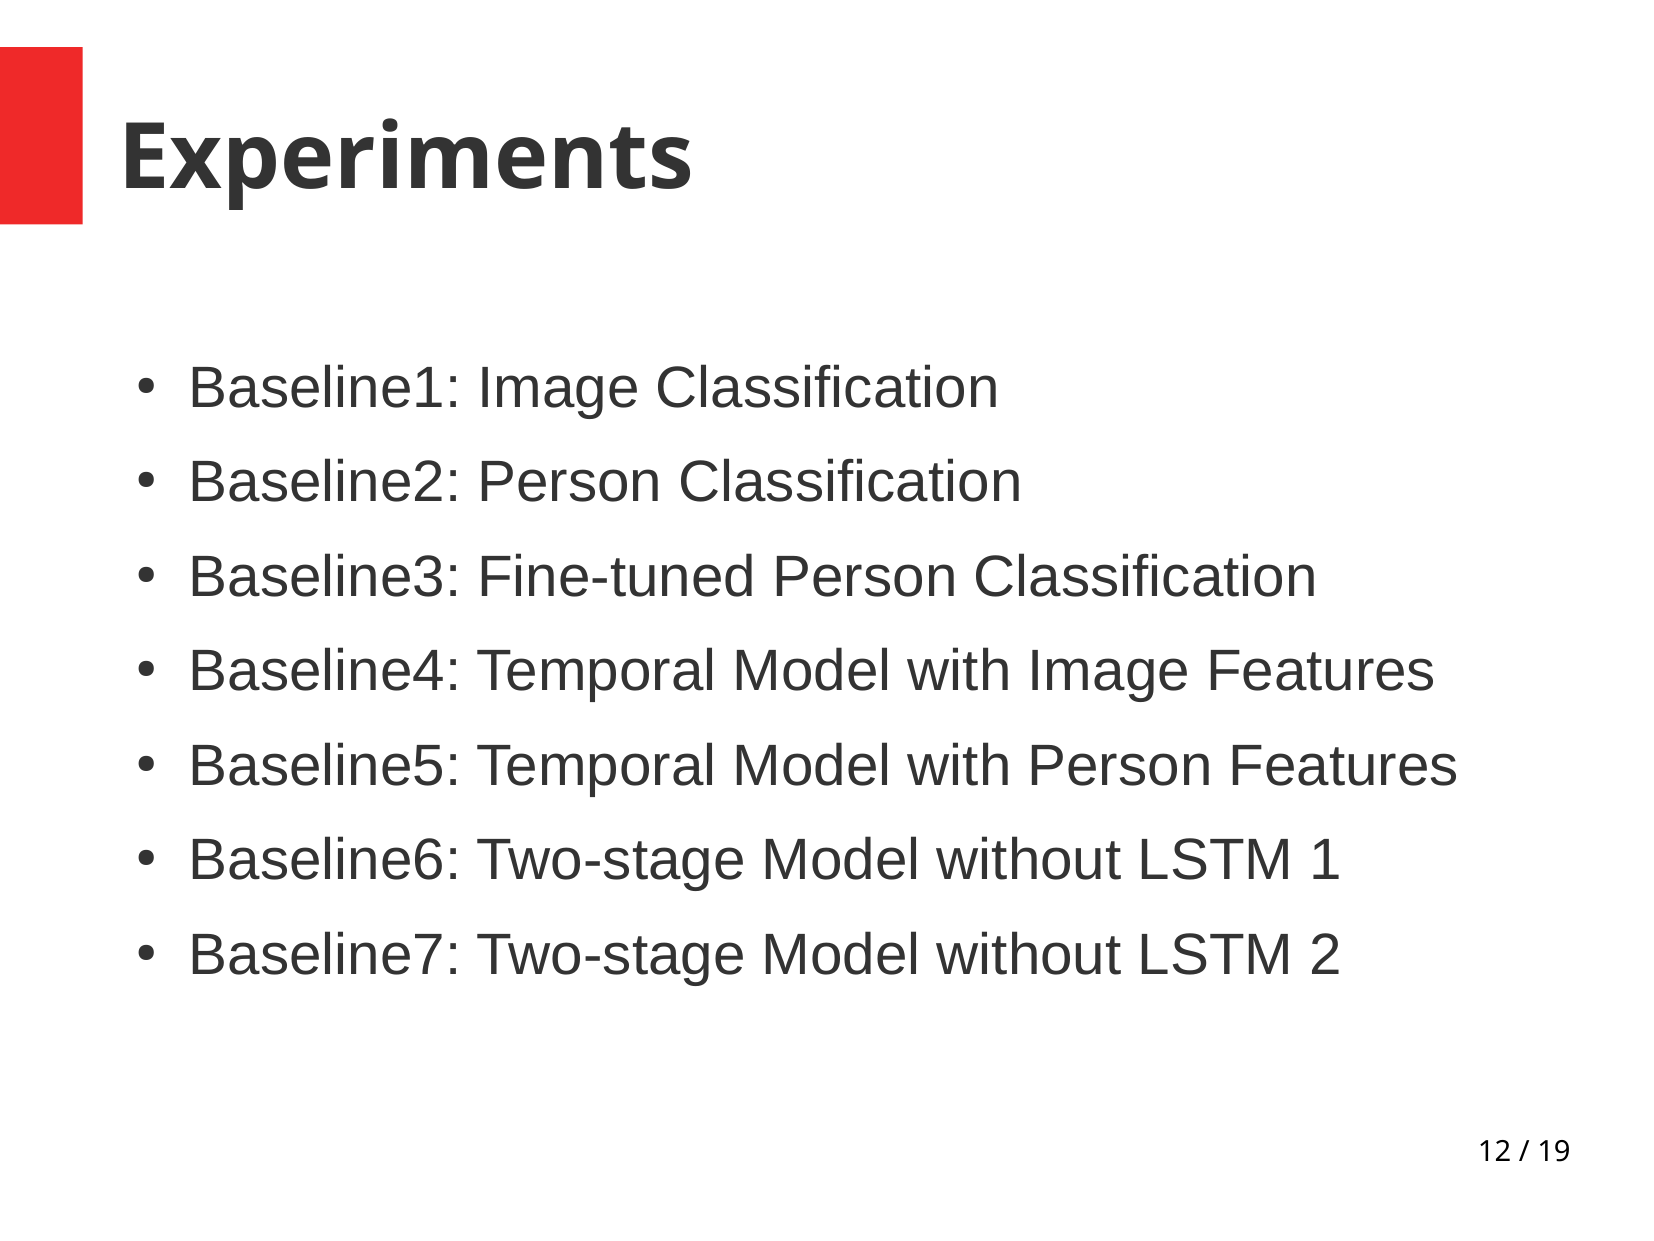

# Experiments
Baseline1: Image Classification
Baseline2: Person Classification
Baseline3: Fine-tuned Person Classification
Baseline4: Temporal Model with Image Features
Baseline5: Temporal Model with Person Features
Baseline6: Two-stage Model without LSTM 1
Baseline7: Two-stage Model without LSTM 2
12